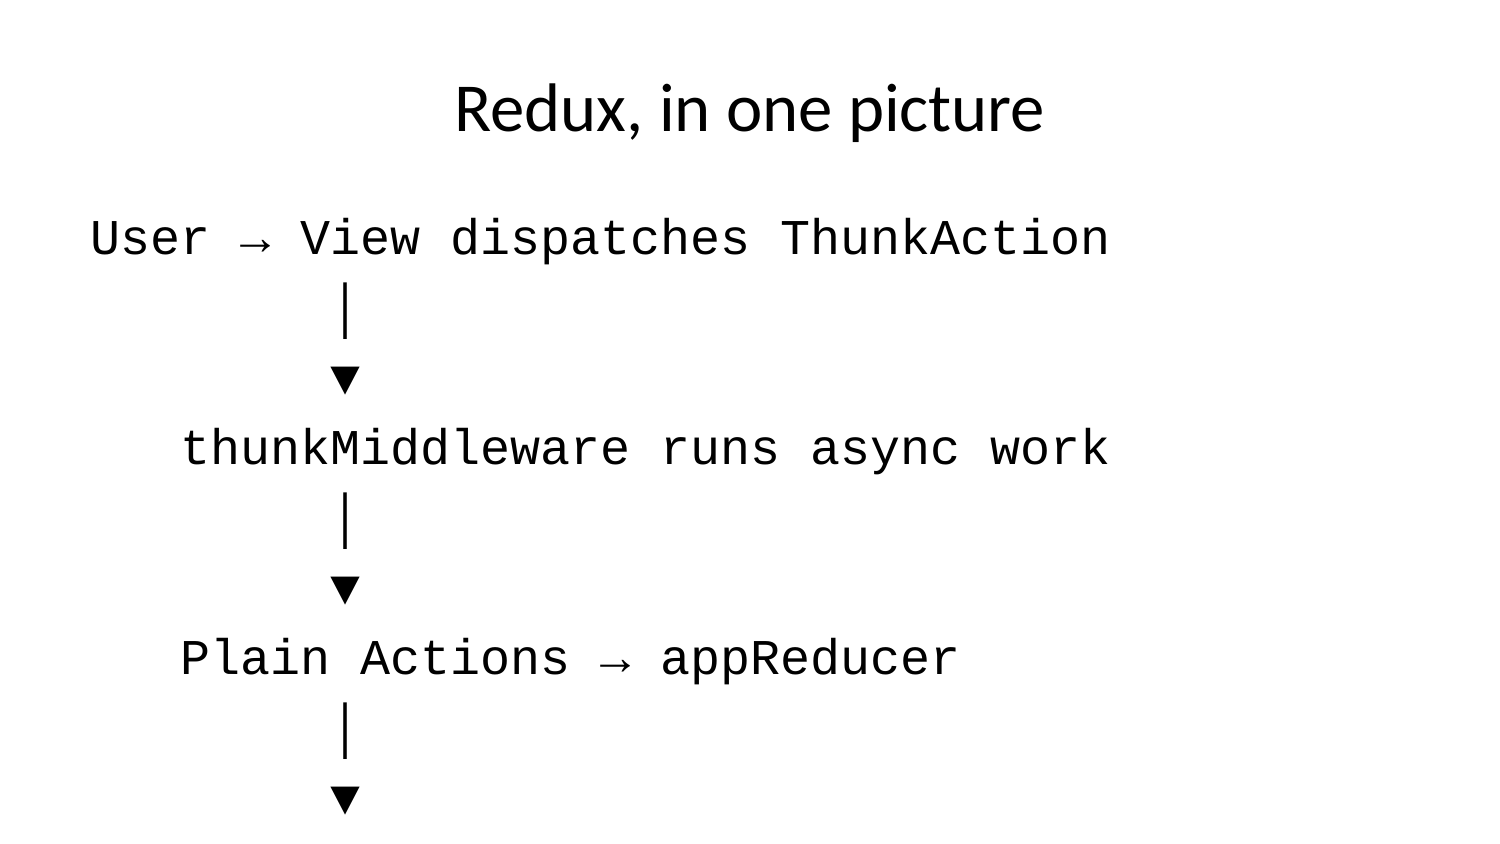

# Redux, in one picture
User → View dispatches ThunkAction
 │
 ▼
 thunkMiddleware runs async work
 │
 ▼
 Plain Actions → appReducer
 │
 ▼
 New AppState → StoreConnector rebuilds View
Single immutable tree
Widgets read state, never mutate it
Async isolated in thunks